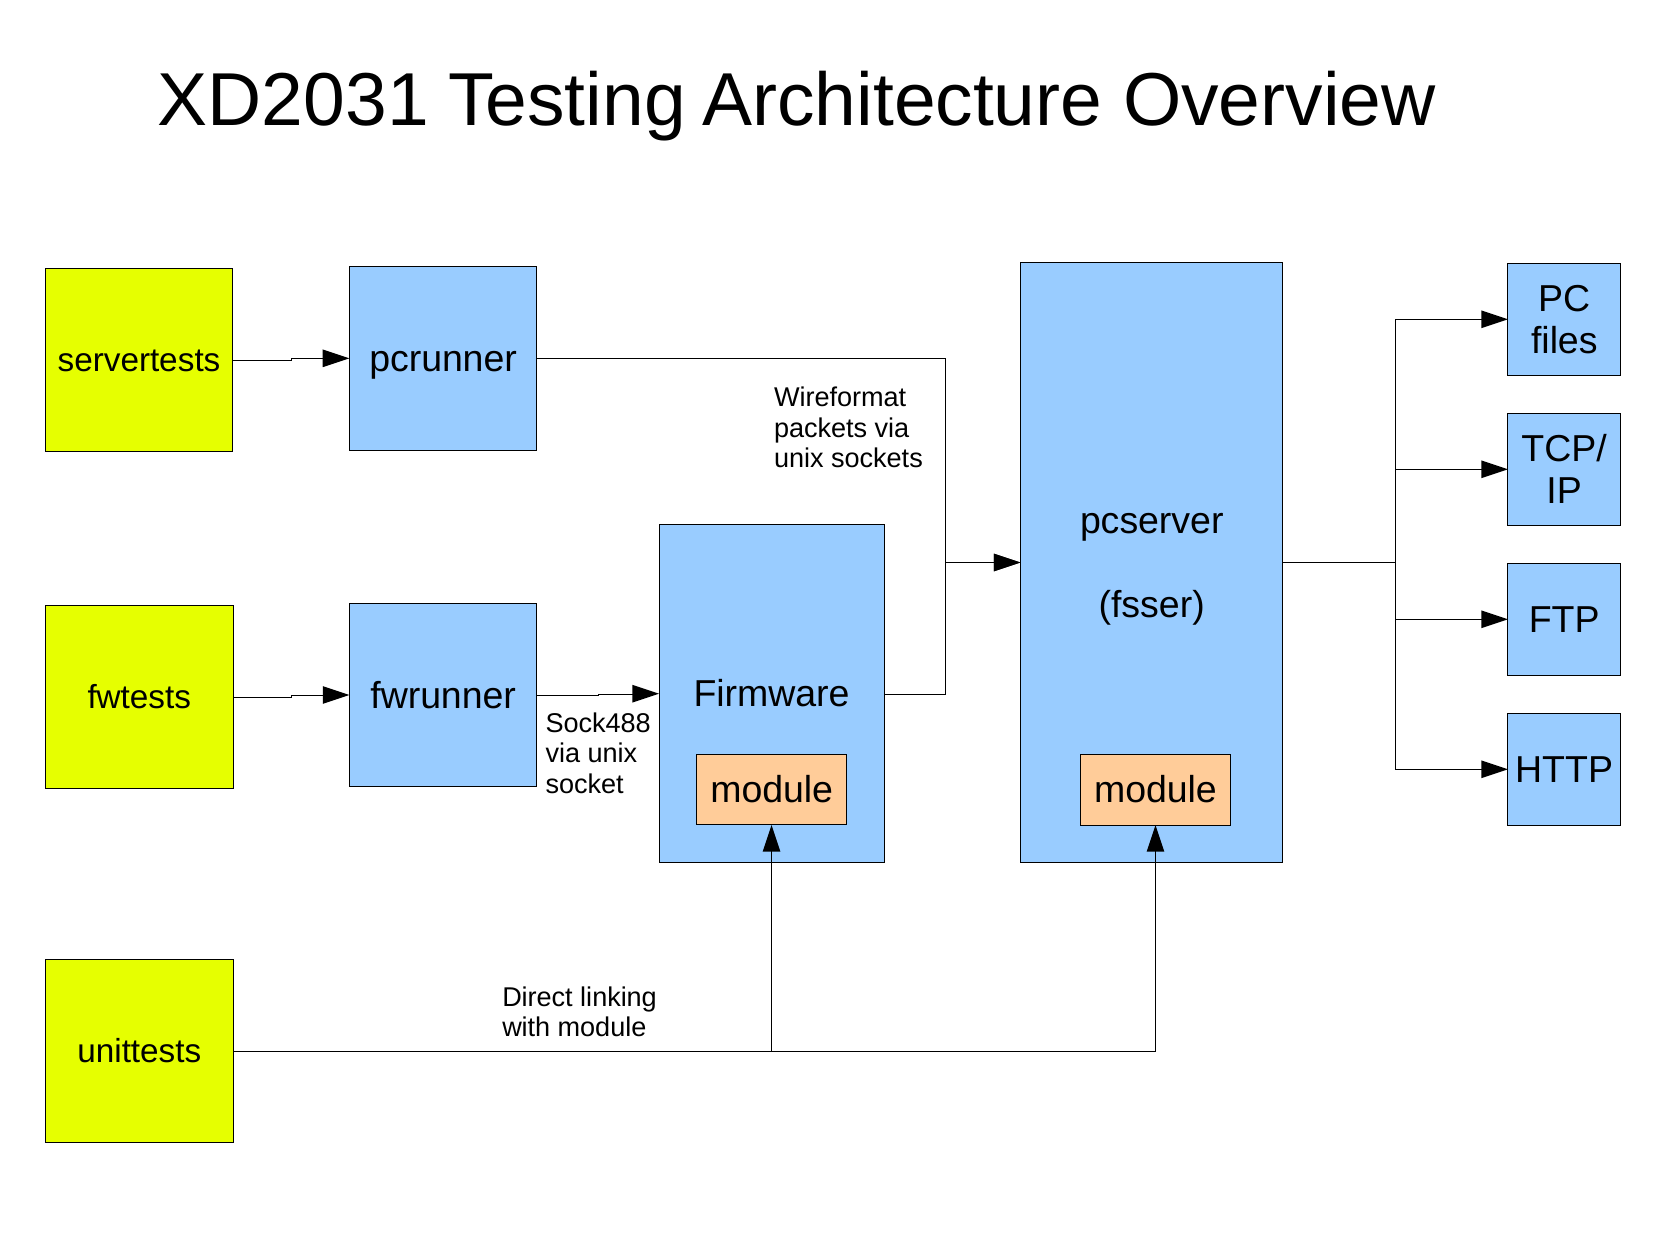

# XD2031 Testing Architecture Overview
pcserver
(fsser)
PC
files
pcrunner
servertests
Wireformat
packets via
unix sockets
TCP/
IP
Firmware
FTP
fwrunner
fwtests
Sock488
via unix
socket
HTTP
module
module
unittests
Direct linking
with module